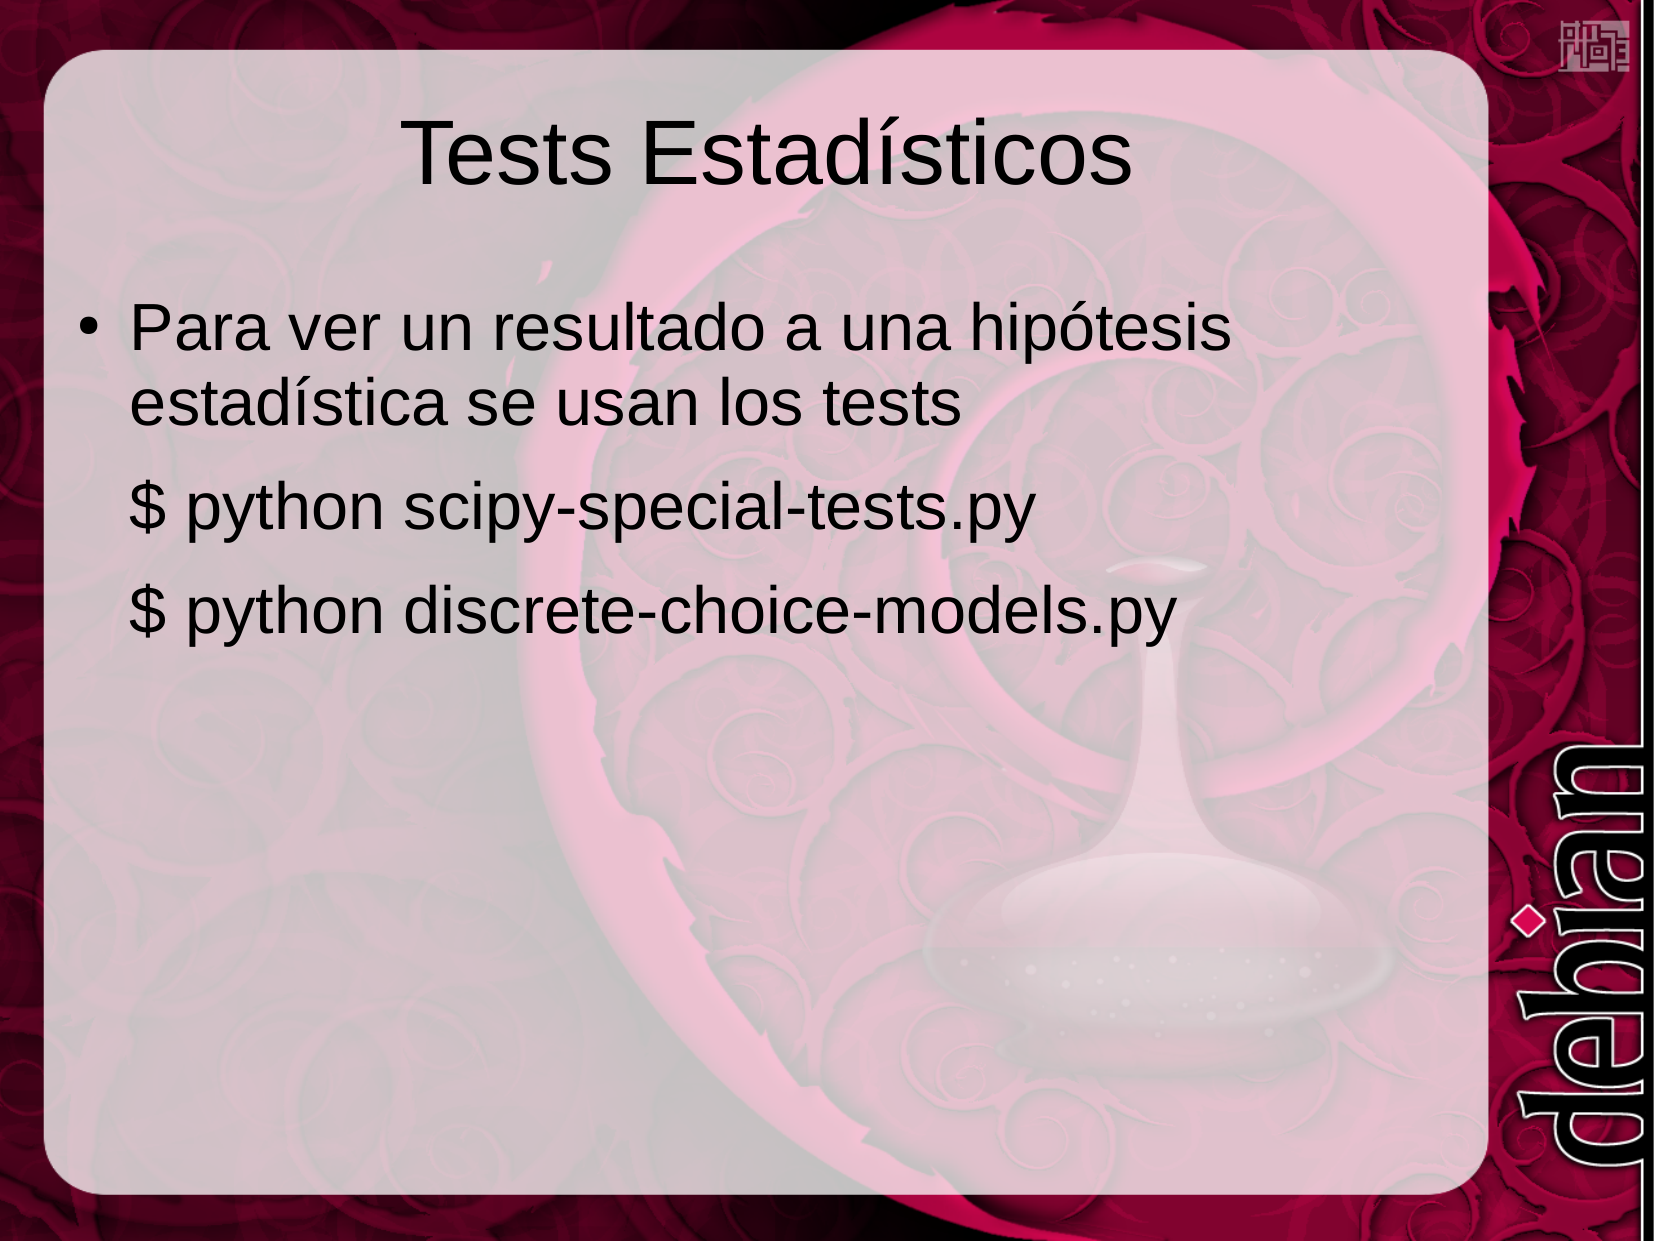

# Tests Estadísticos
Para ver un resultado a una hipótesis estadística se usan los tests
$ python scipy-special-tests.py
$ python discrete-choice-models.py